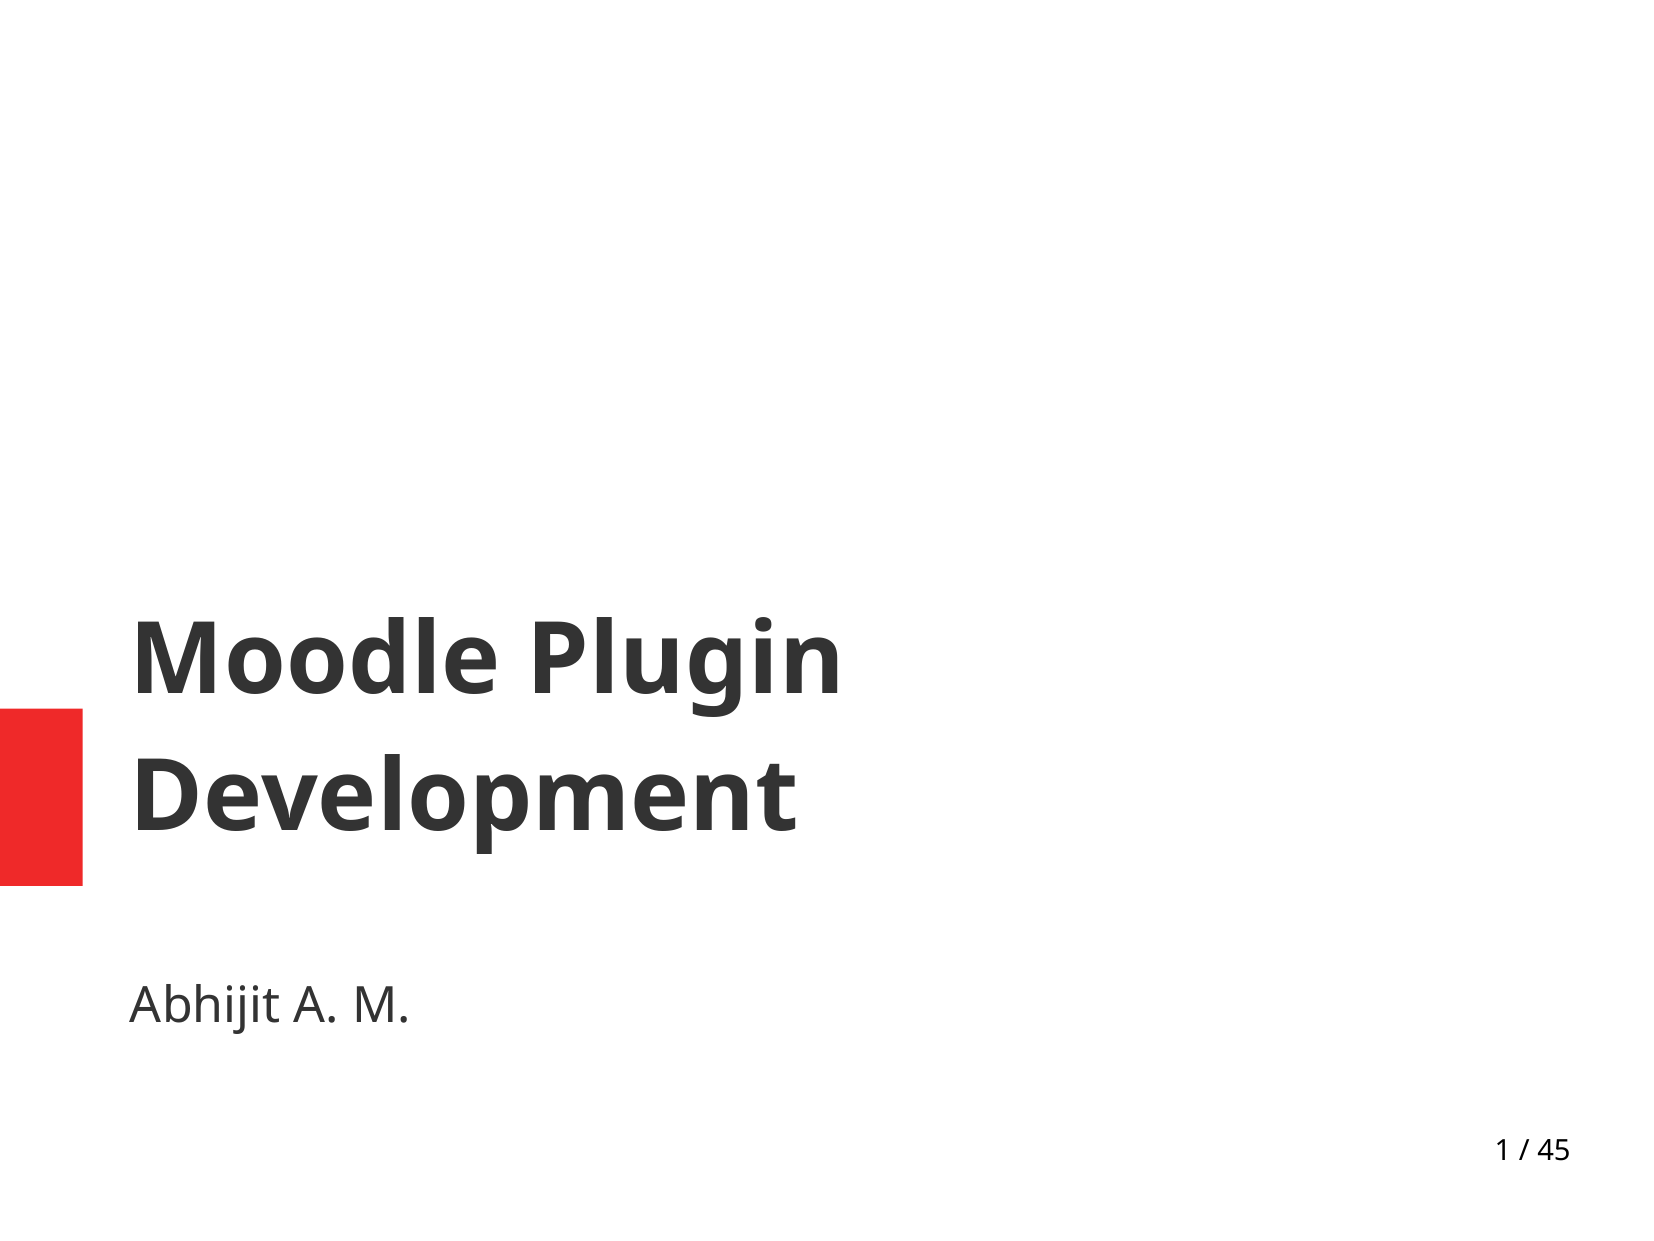

# Moodle Plugin Development
Abhijit A. M.
1